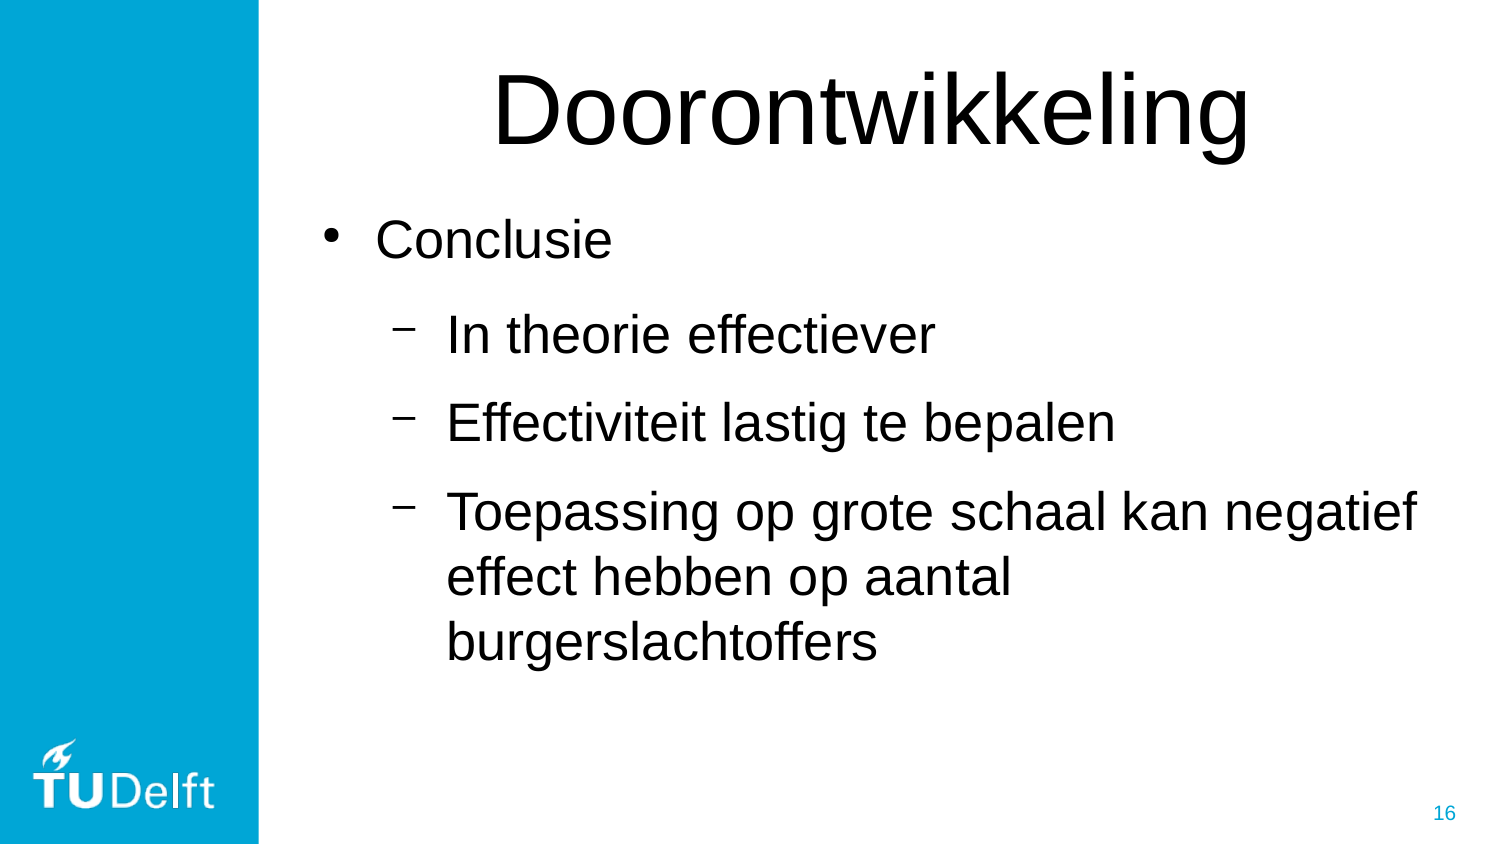

# Doorontwikkeling
Conclusie
In theorie effectiever
Effectiviteit lastig te bepalen
Toepassing op grote schaal kan negatief effect hebben op aantal burgerslachtoffers